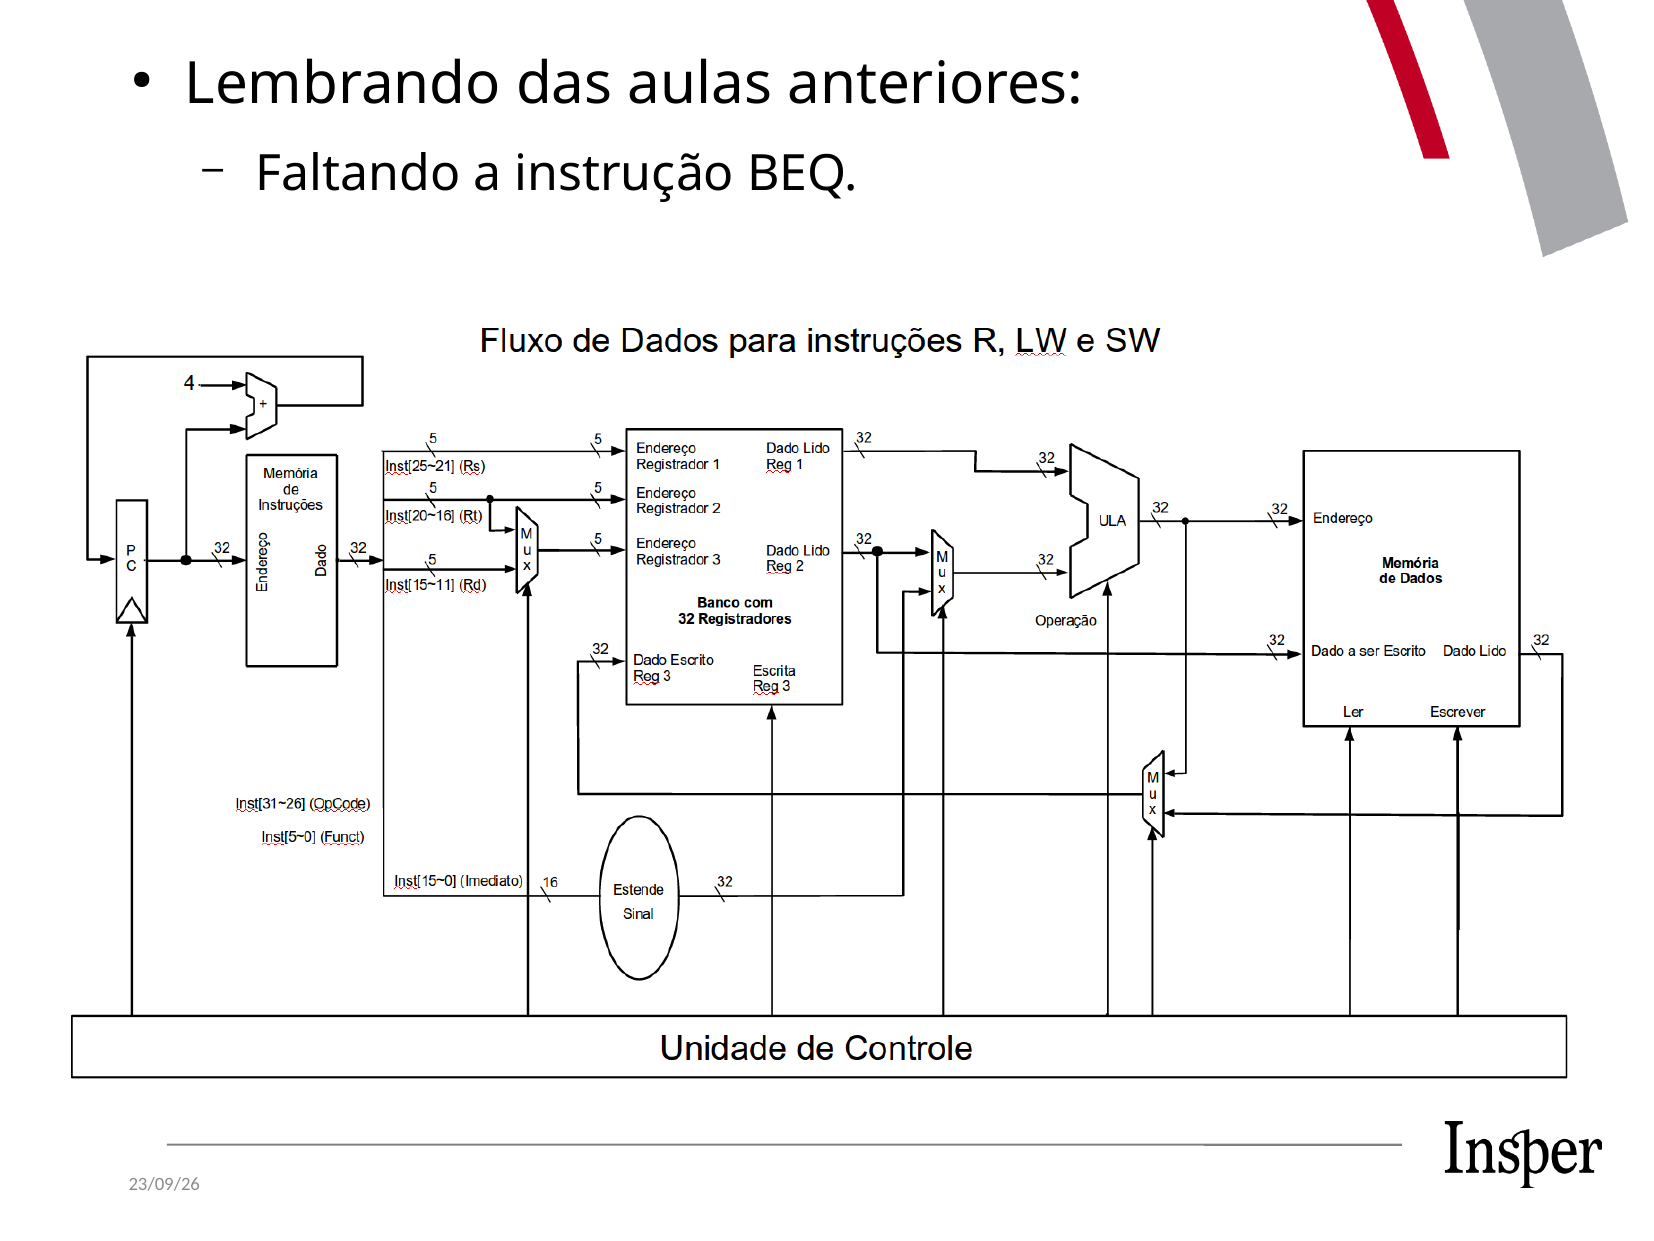

# Lembrando das aulas anteriores:
Faltando a instrução BEQ.